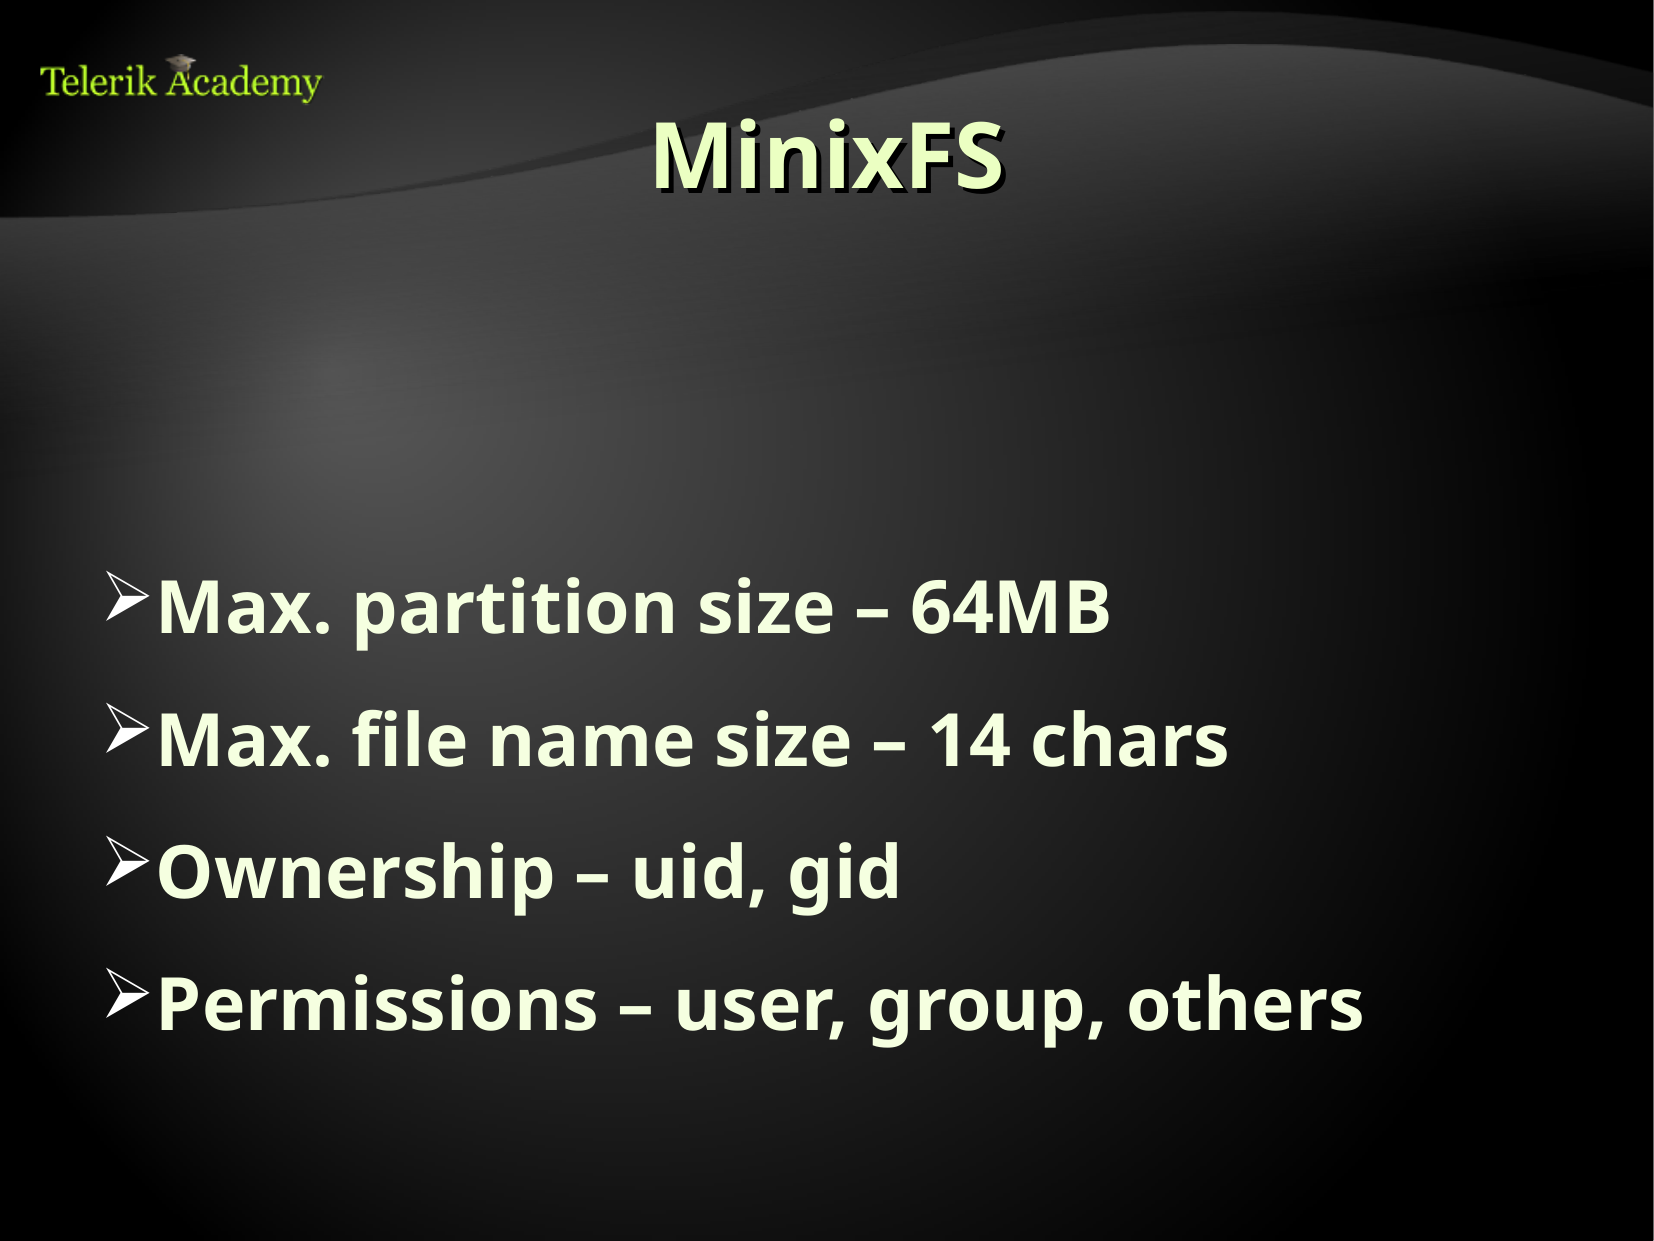

# MinixFS
Max. partition size – 64MB
Max. file name size – 14 chars
Ownership – uid, gid
Permissions – user, group, others